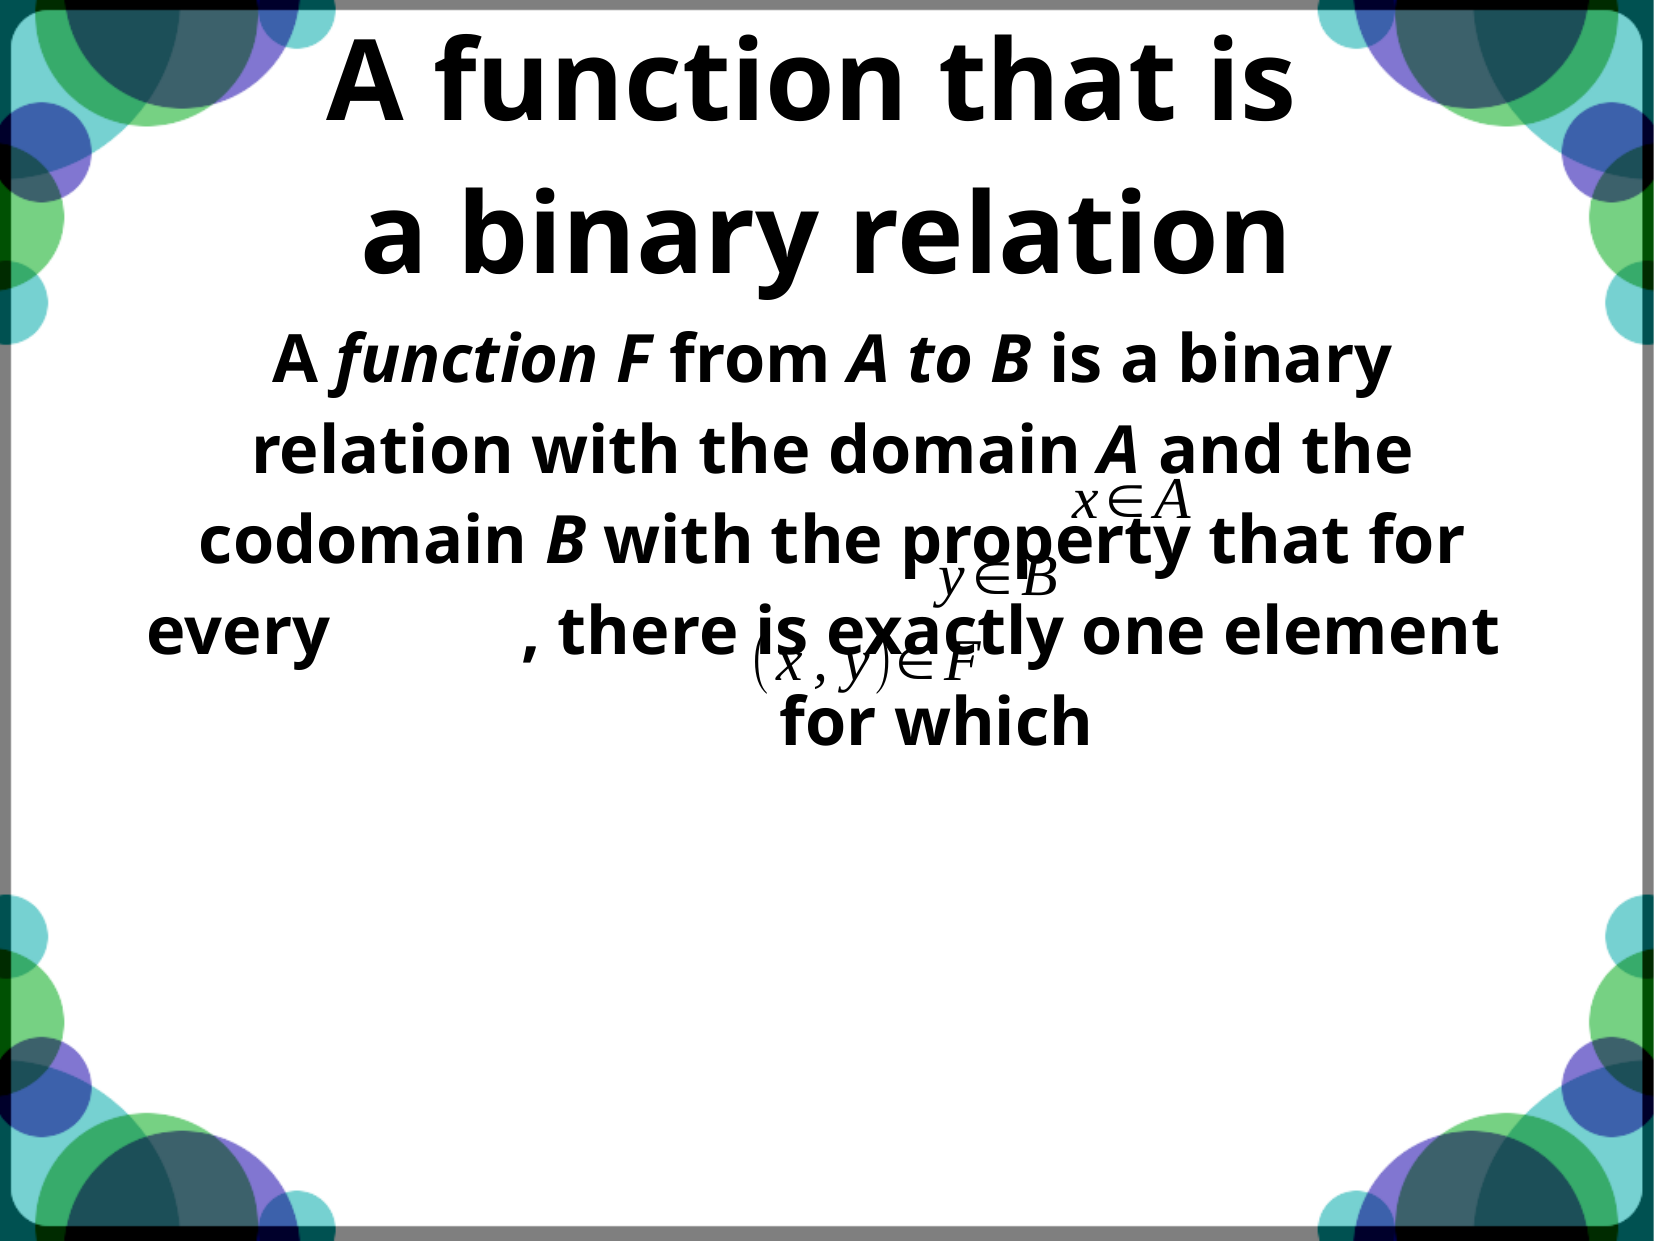

# A function that is a binary relation
A function F from A to B is a binary relation with the domain A and the codomain B with the property that for every 			, there is exactly one element 			for which